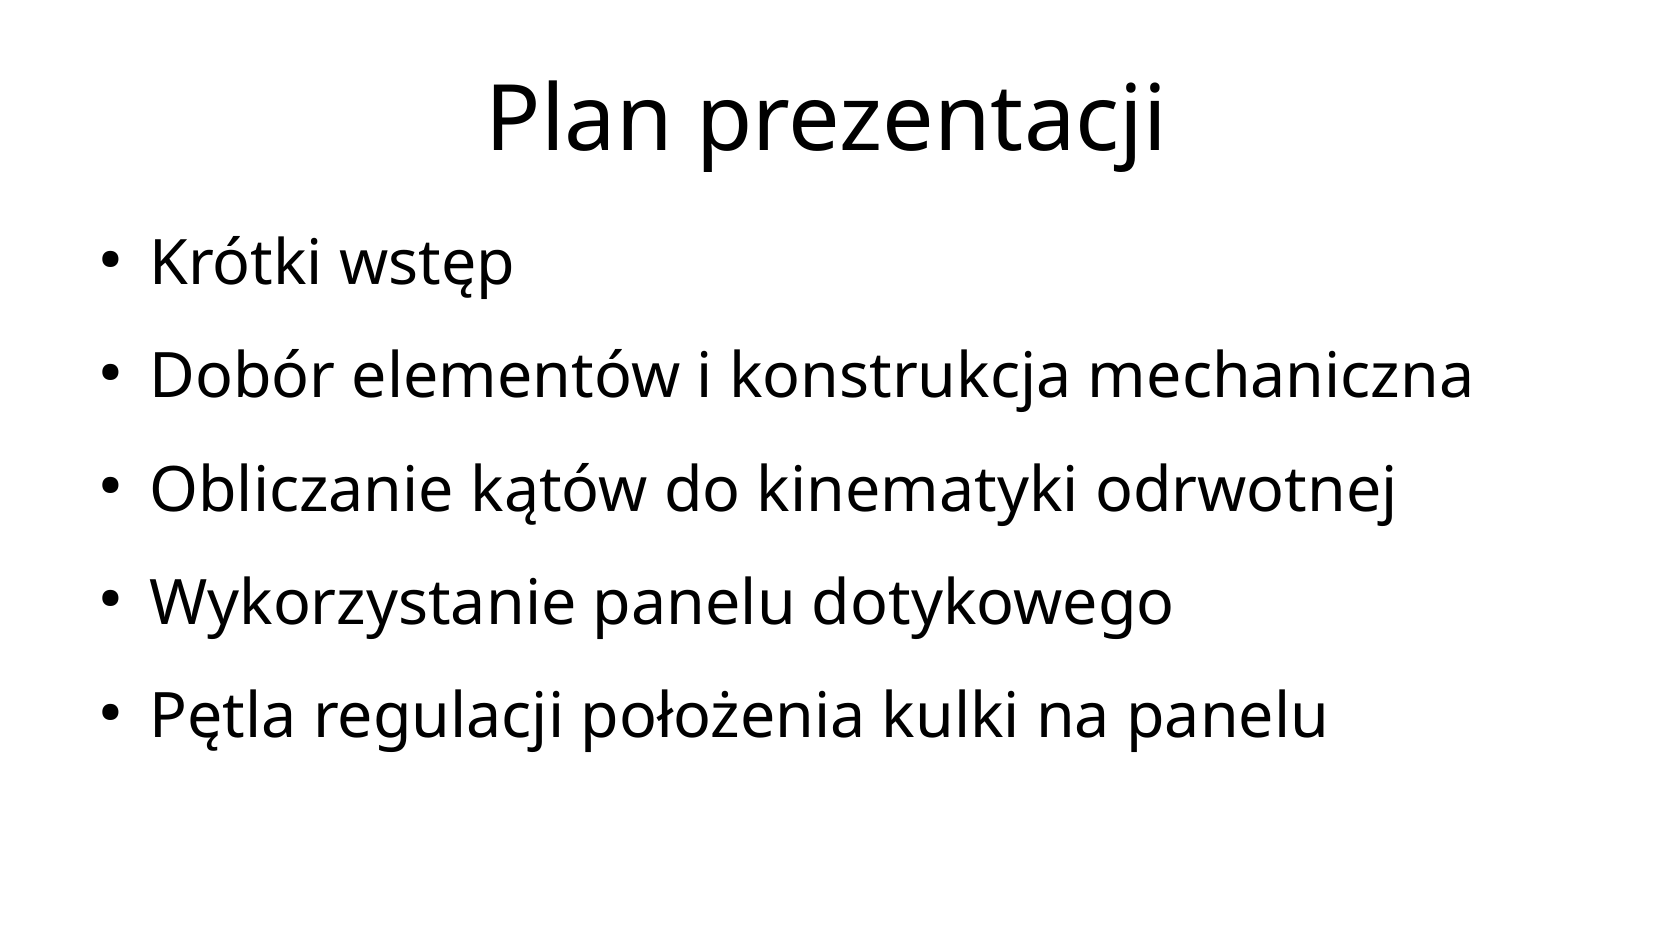

# Plan prezentacji
Krótki wstęp
Dobór elementów i konstrukcja mechaniczna
Obliczanie kątów do kinematyki odrwotnej
Wykorzystanie panelu dotykowego
Pętla regulacji położenia kulki na panelu